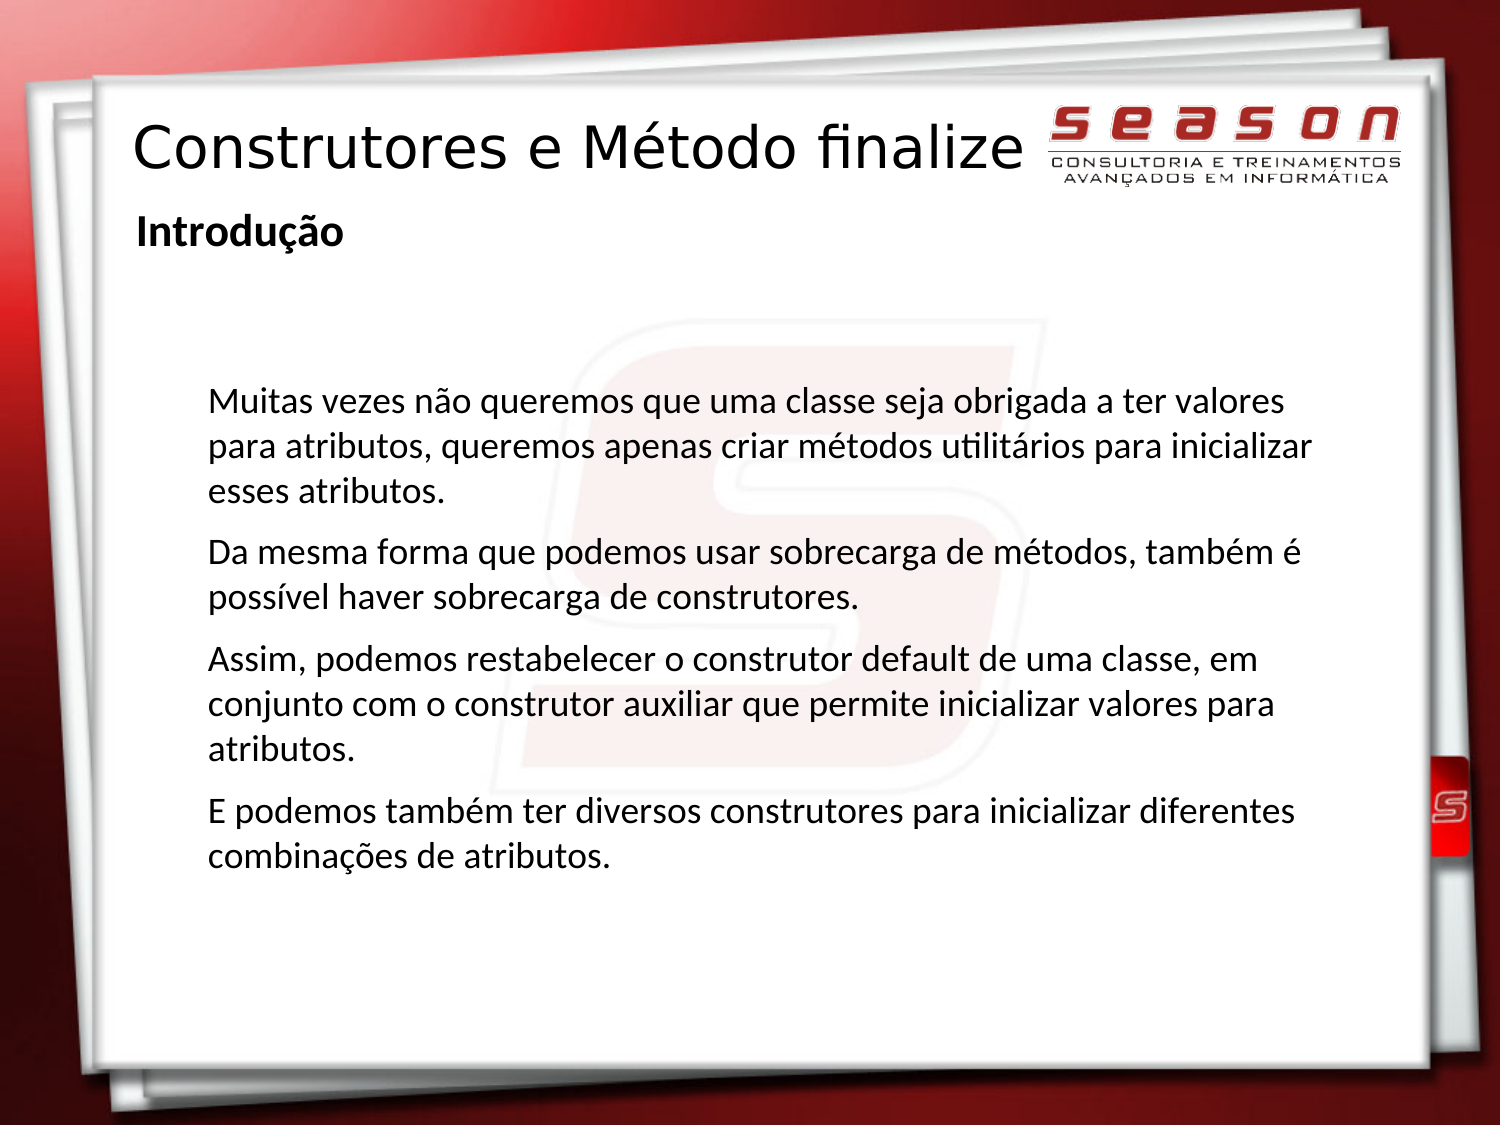

# Construtores e Método finalize
Introdução
Muitas vezes não queremos que uma classe seja obrigada a ter valores para atributos, queremos apenas criar métodos utilitários para inicializar esses atributos.
Da mesma forma que podemos usar sobrecarga de métodos, também é possível haver sobrecarga de construtores.
Assim, podemos restabelecer o construtor default de uma classe, em conjunto com o construtor auxiliar que permite inicializar valores para atributos.
E podemos também ter diversos construtores para inicializar diferentes combinações de atributos.